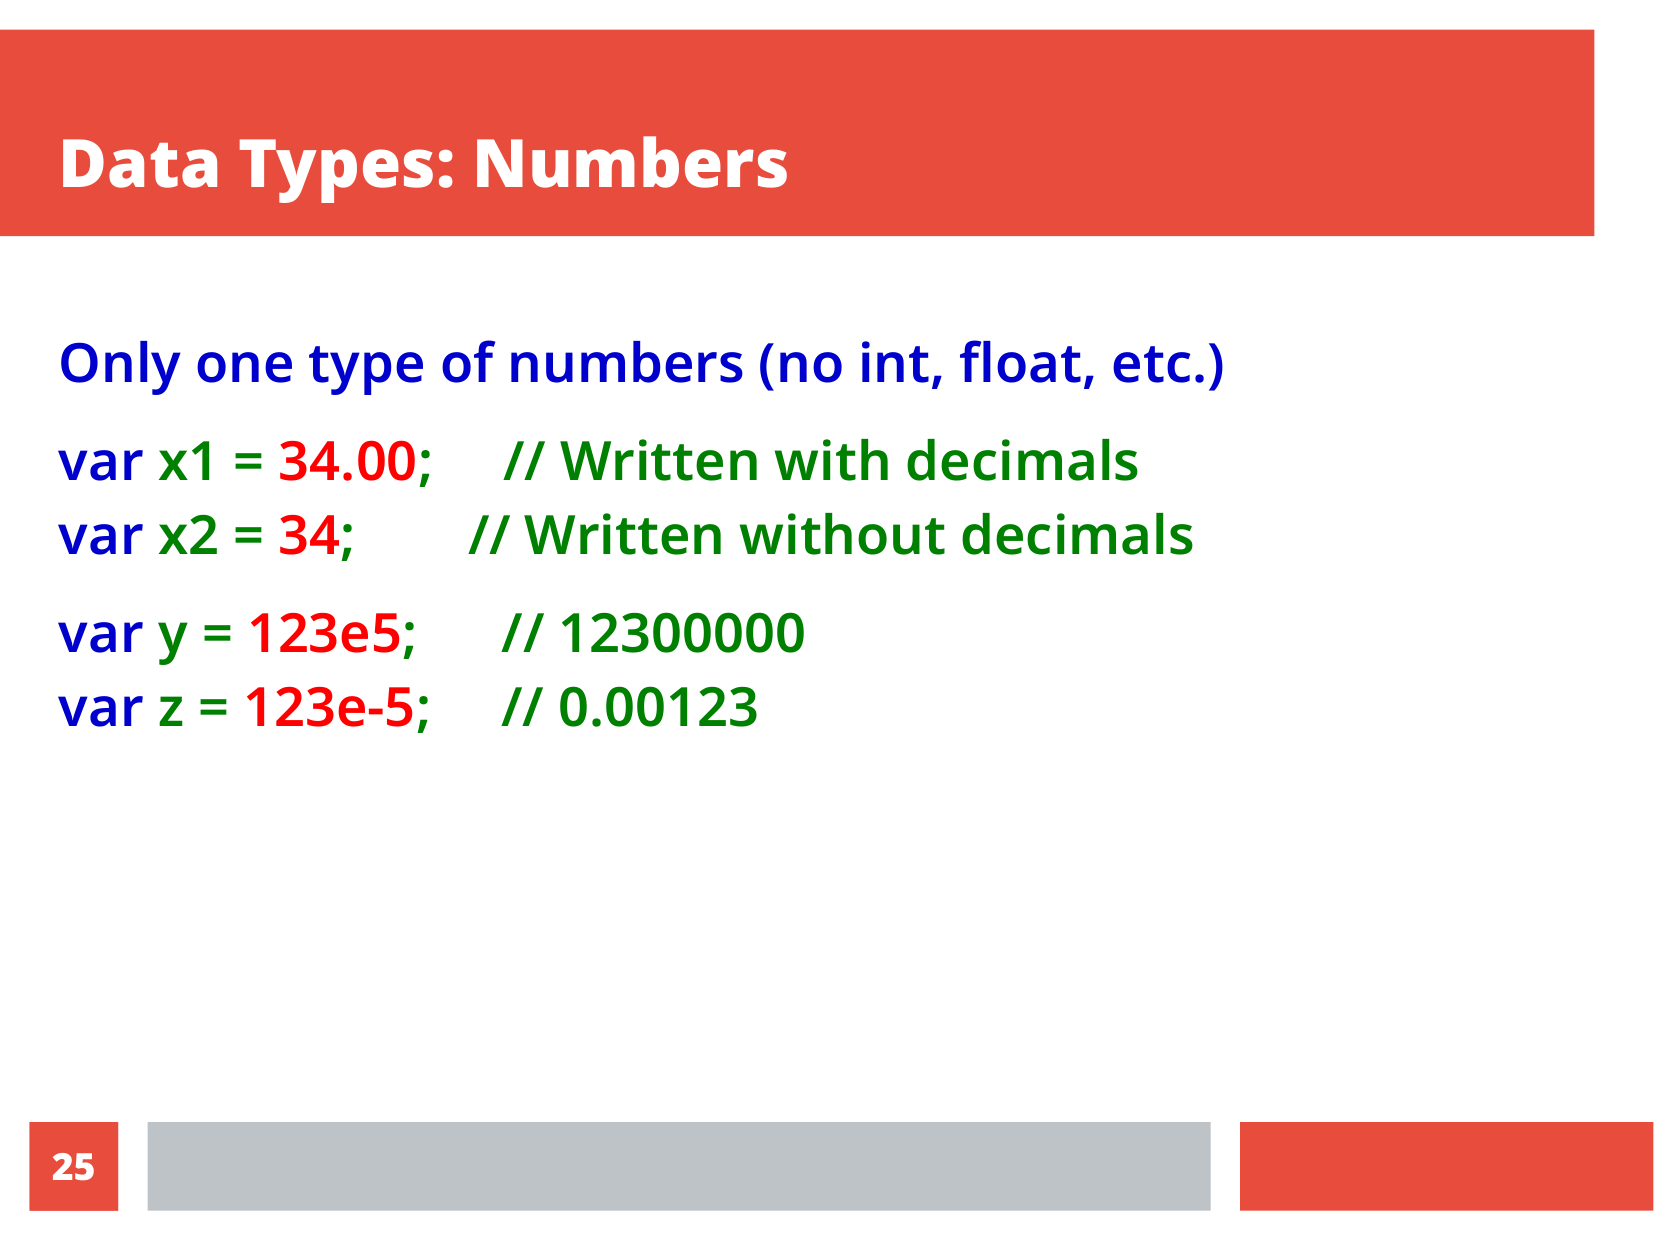

# Data Types: Numbers
Only one type of numbers (no int, float, etc.)
var x1 = 34.00;     // Written with decimals
var x2 = 34;        // Written without decimals
var y = 123e5;      // 12300000
var z = 123e-5;     // 0.00123
25